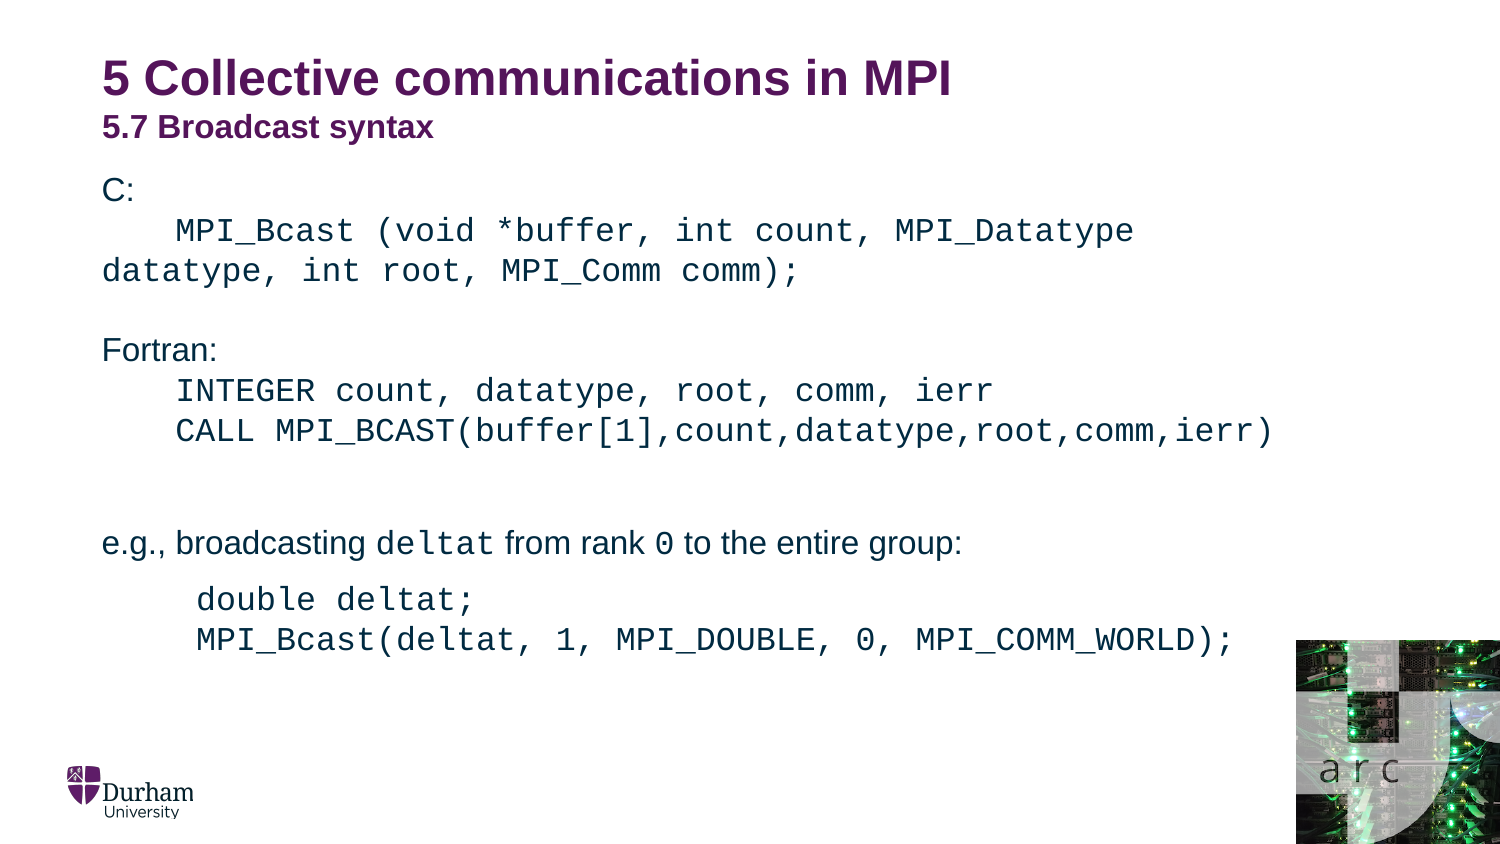

# 5 Collective communications in MPI 5.7 Broadcast syntax
C:
	MPI_Bcast (void *buffer, int count, MPI_Datatype datatype, int root, MPI_Comm comm);
Fortran:
	INTEGER count, datatype, root, comm, ierr
	CALL MPI_BCAST(buffer[1],count,datatype,root,comm,ierr)
e.g., broadcasting deltat from rank 0 to the entire group:
	double deltat;
MPI_Bcast(deltat, 1, MPI_DOUBLE, 0, MPI_COMM_WORLD);